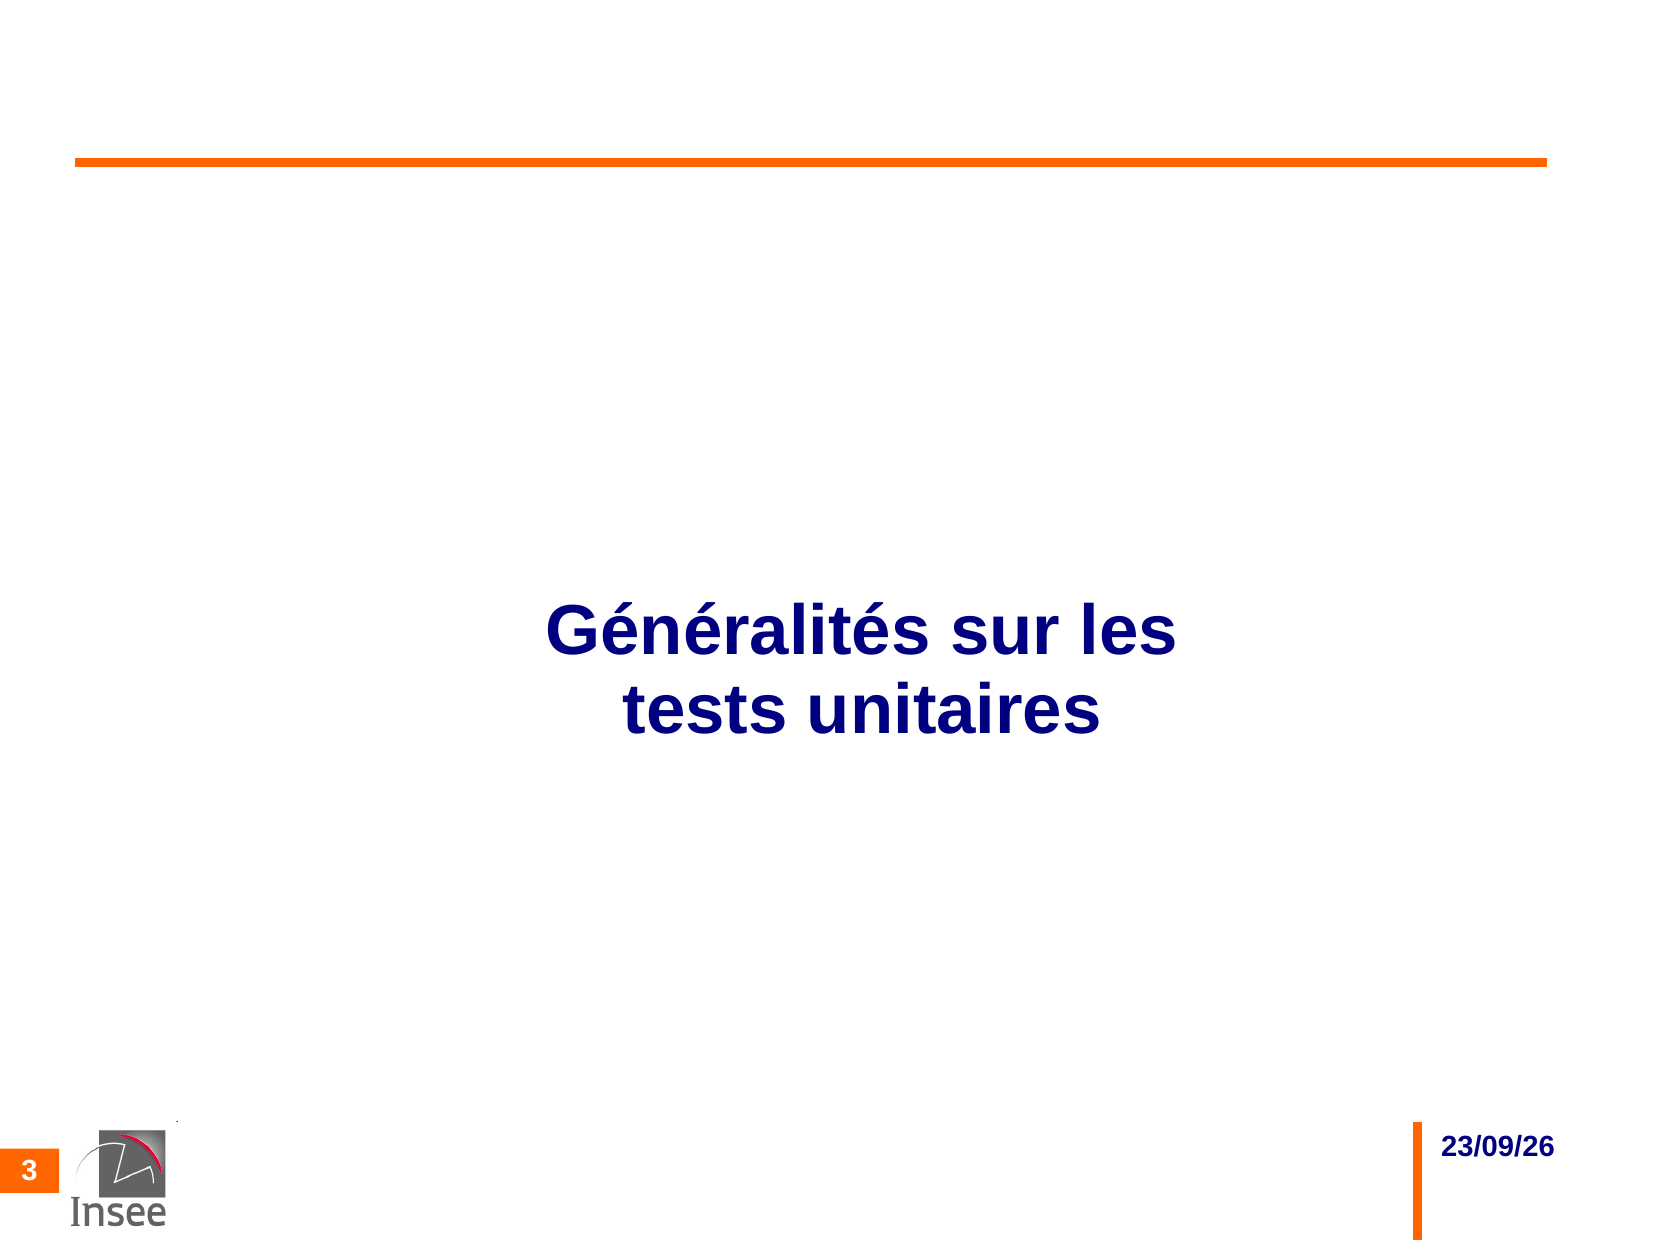

#
Généralités sur les tests unitaires
3